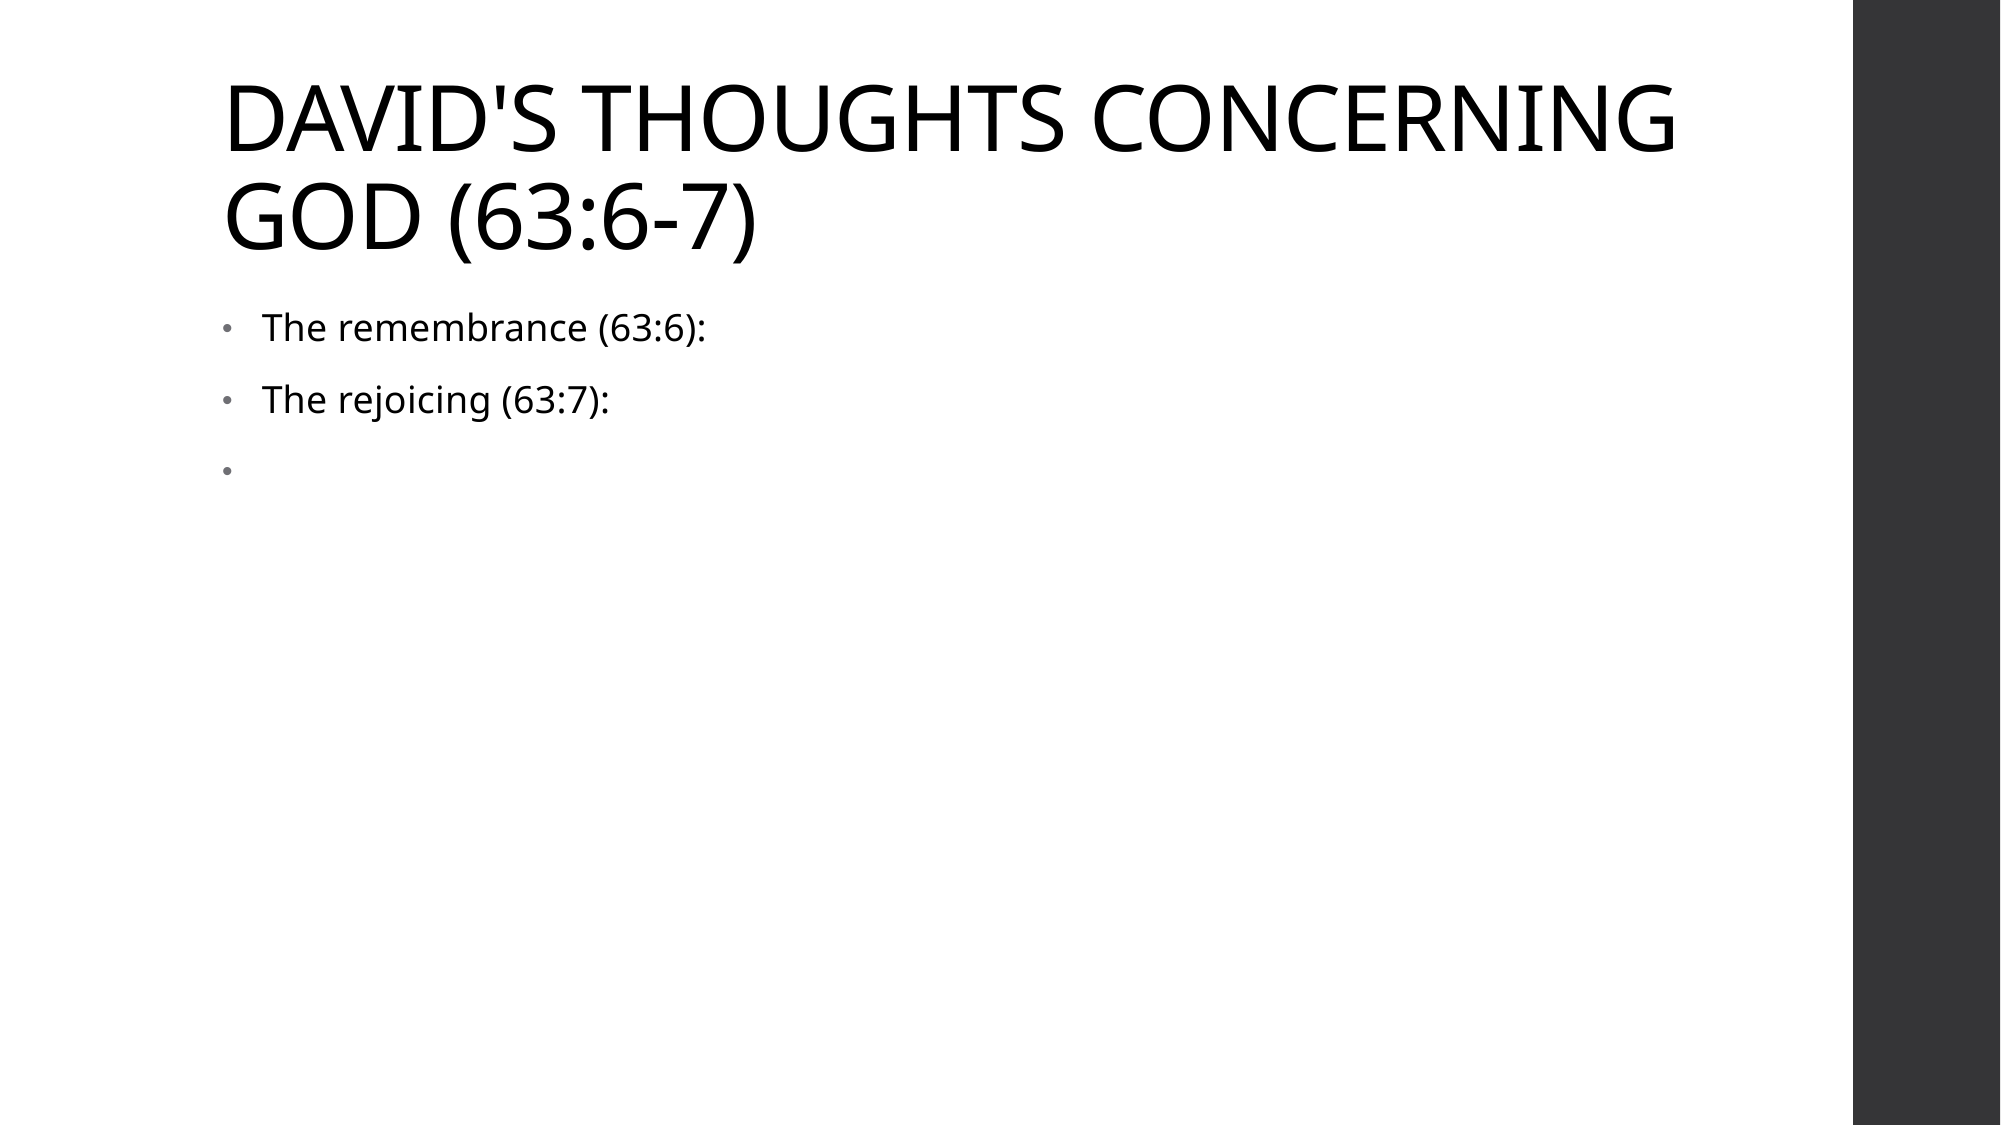

# DAVID'S THOUGHTS CONCERNING GOD (63:6-7)
 The remembrance (63:6):
 The rejoicing (63:7):